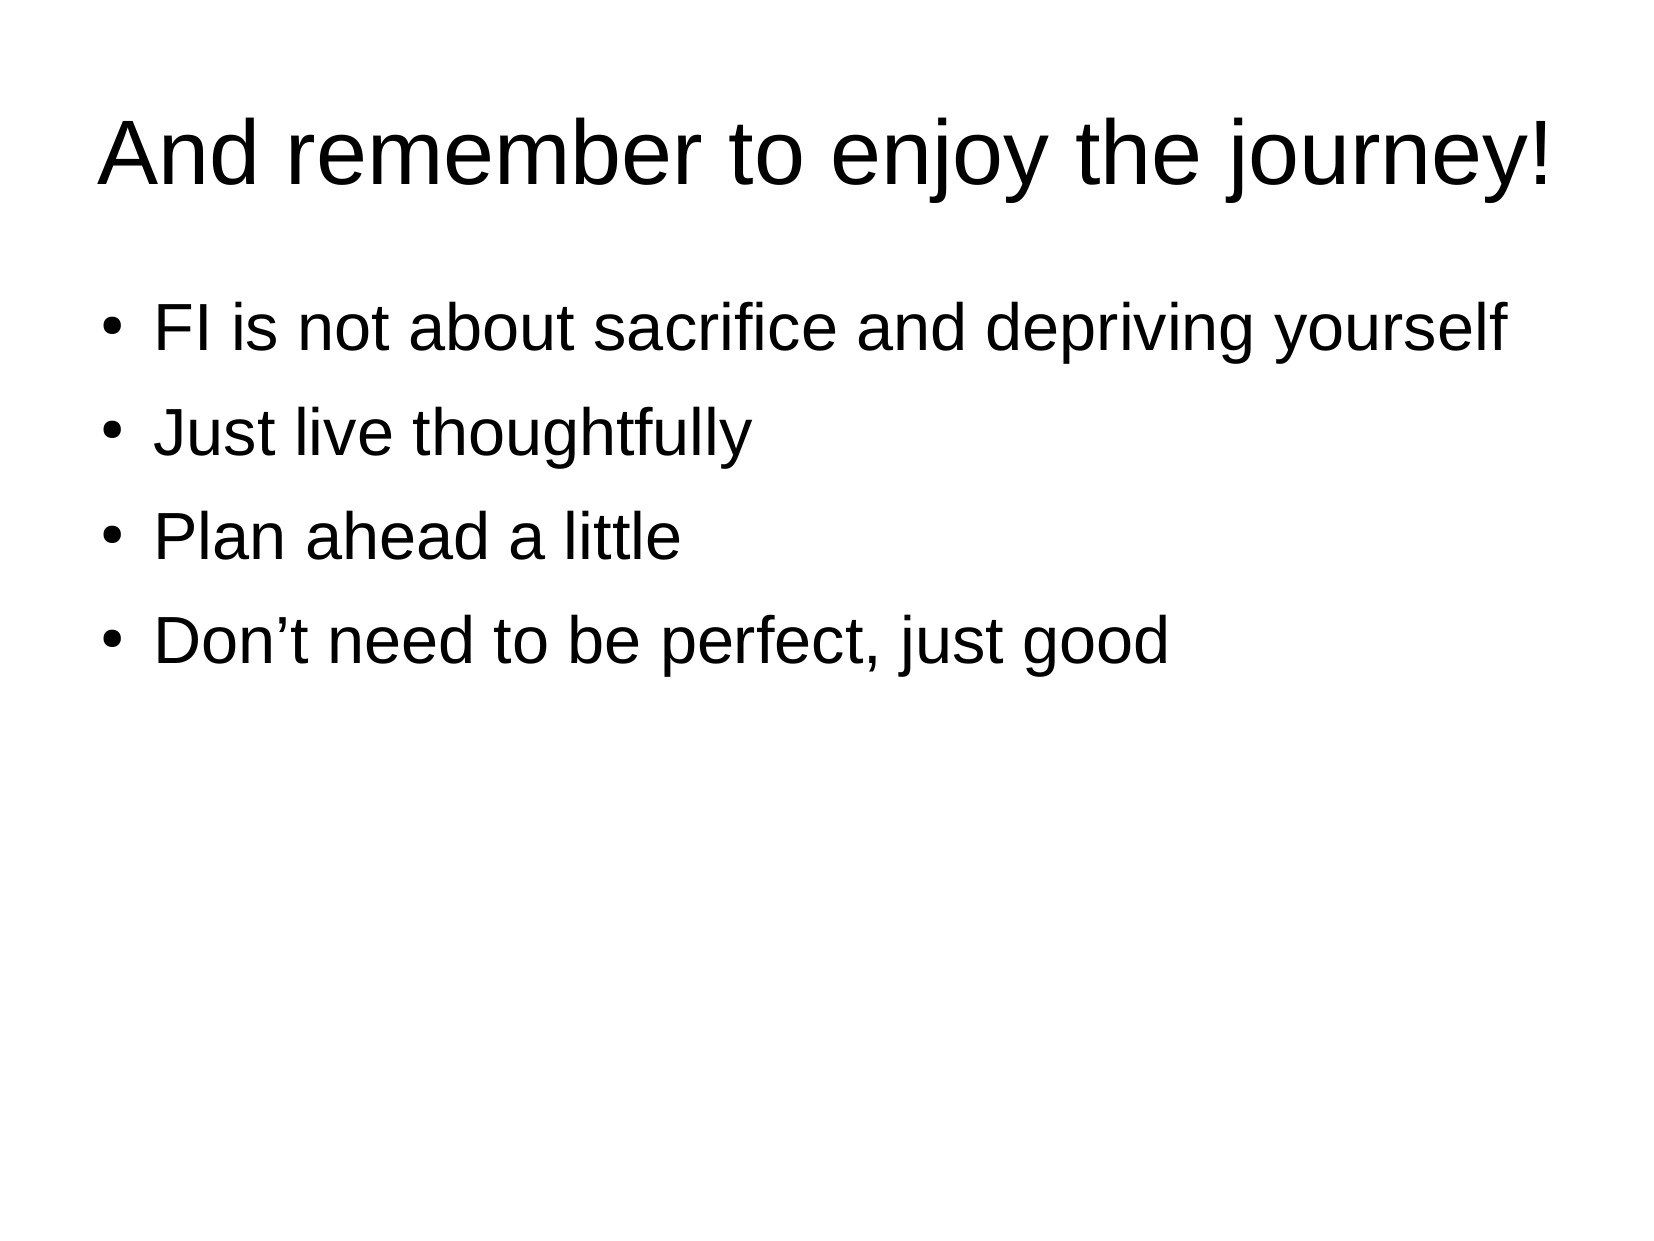

# And remember to enjoy the journey!
FI is not about sacrifice and depriving yourself
Just live thoughtfully
Plan ahead a little
Don’t need to be perfect, just good